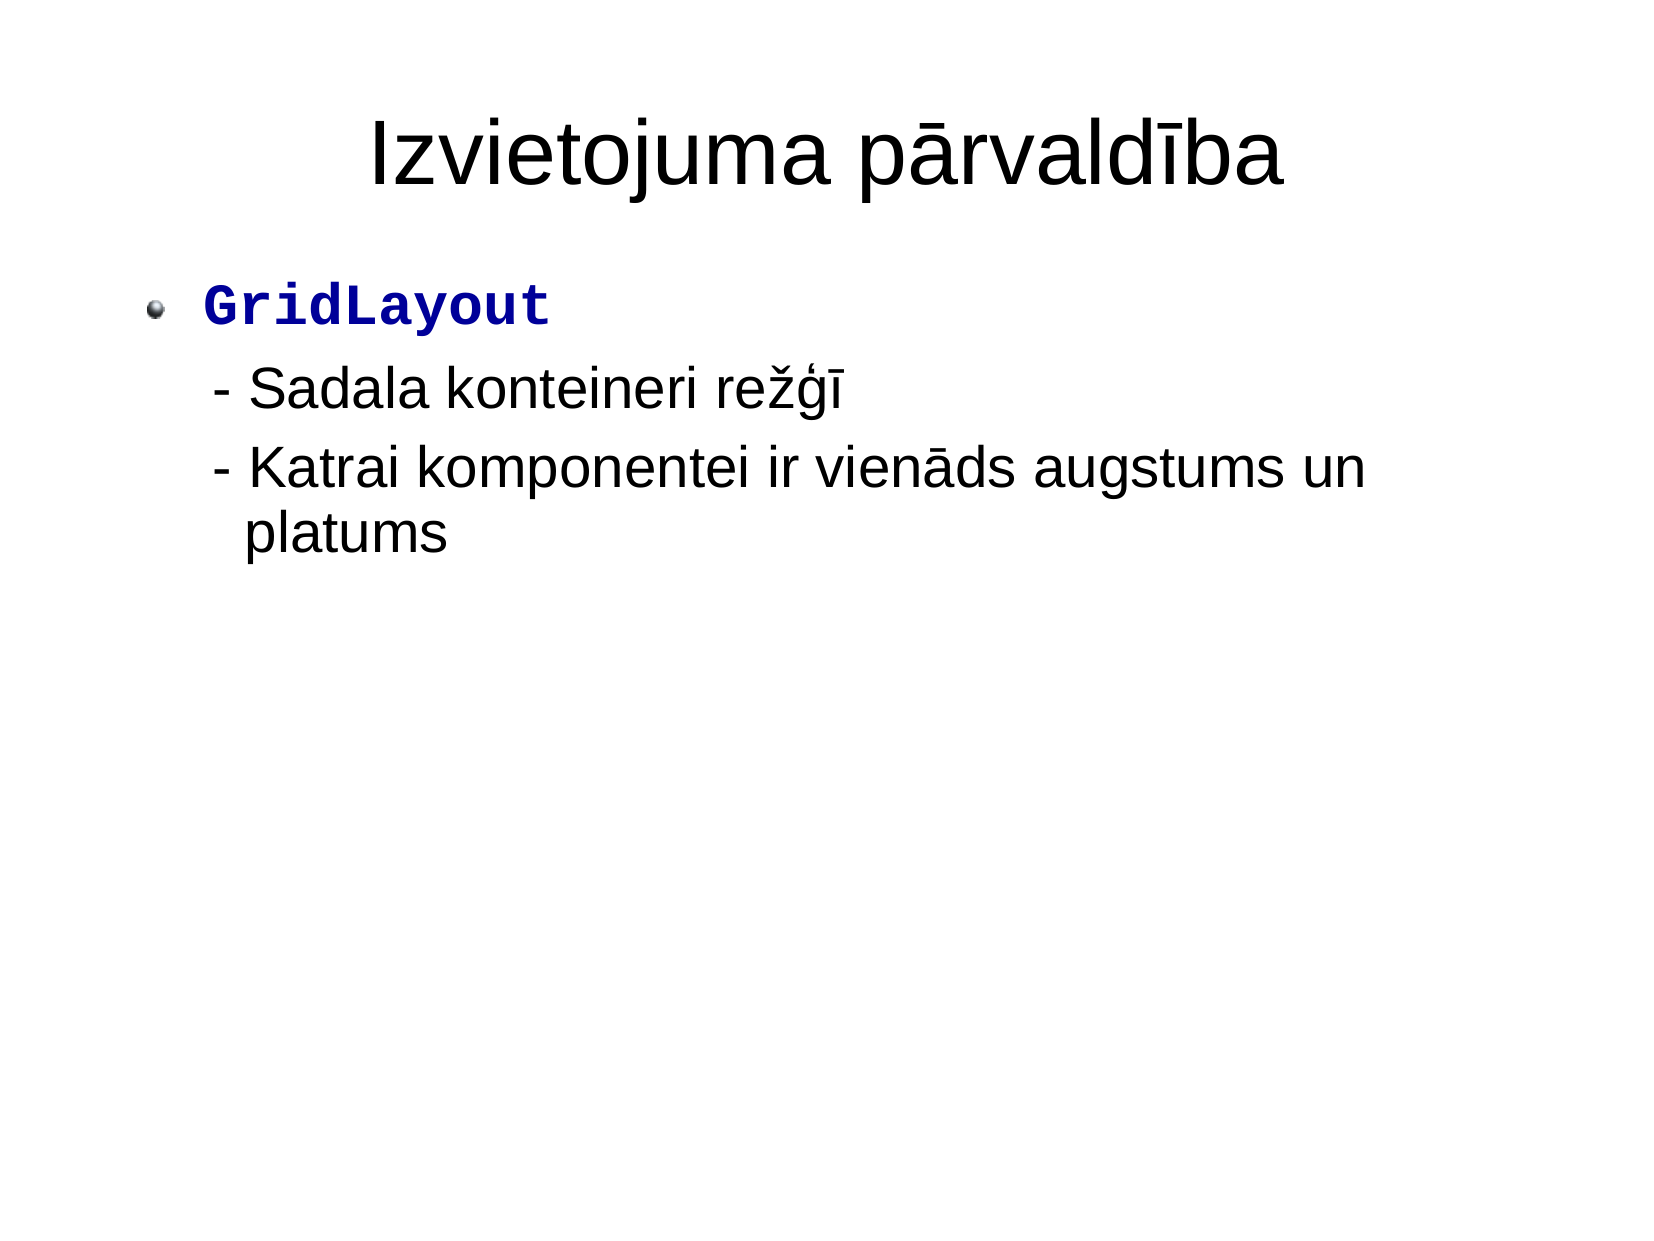

# Izvietojuma pārvaldība
GridLayout
 - Sadala konteineri režģī
 - Katrai komponentei ir vienāds augstums un platums